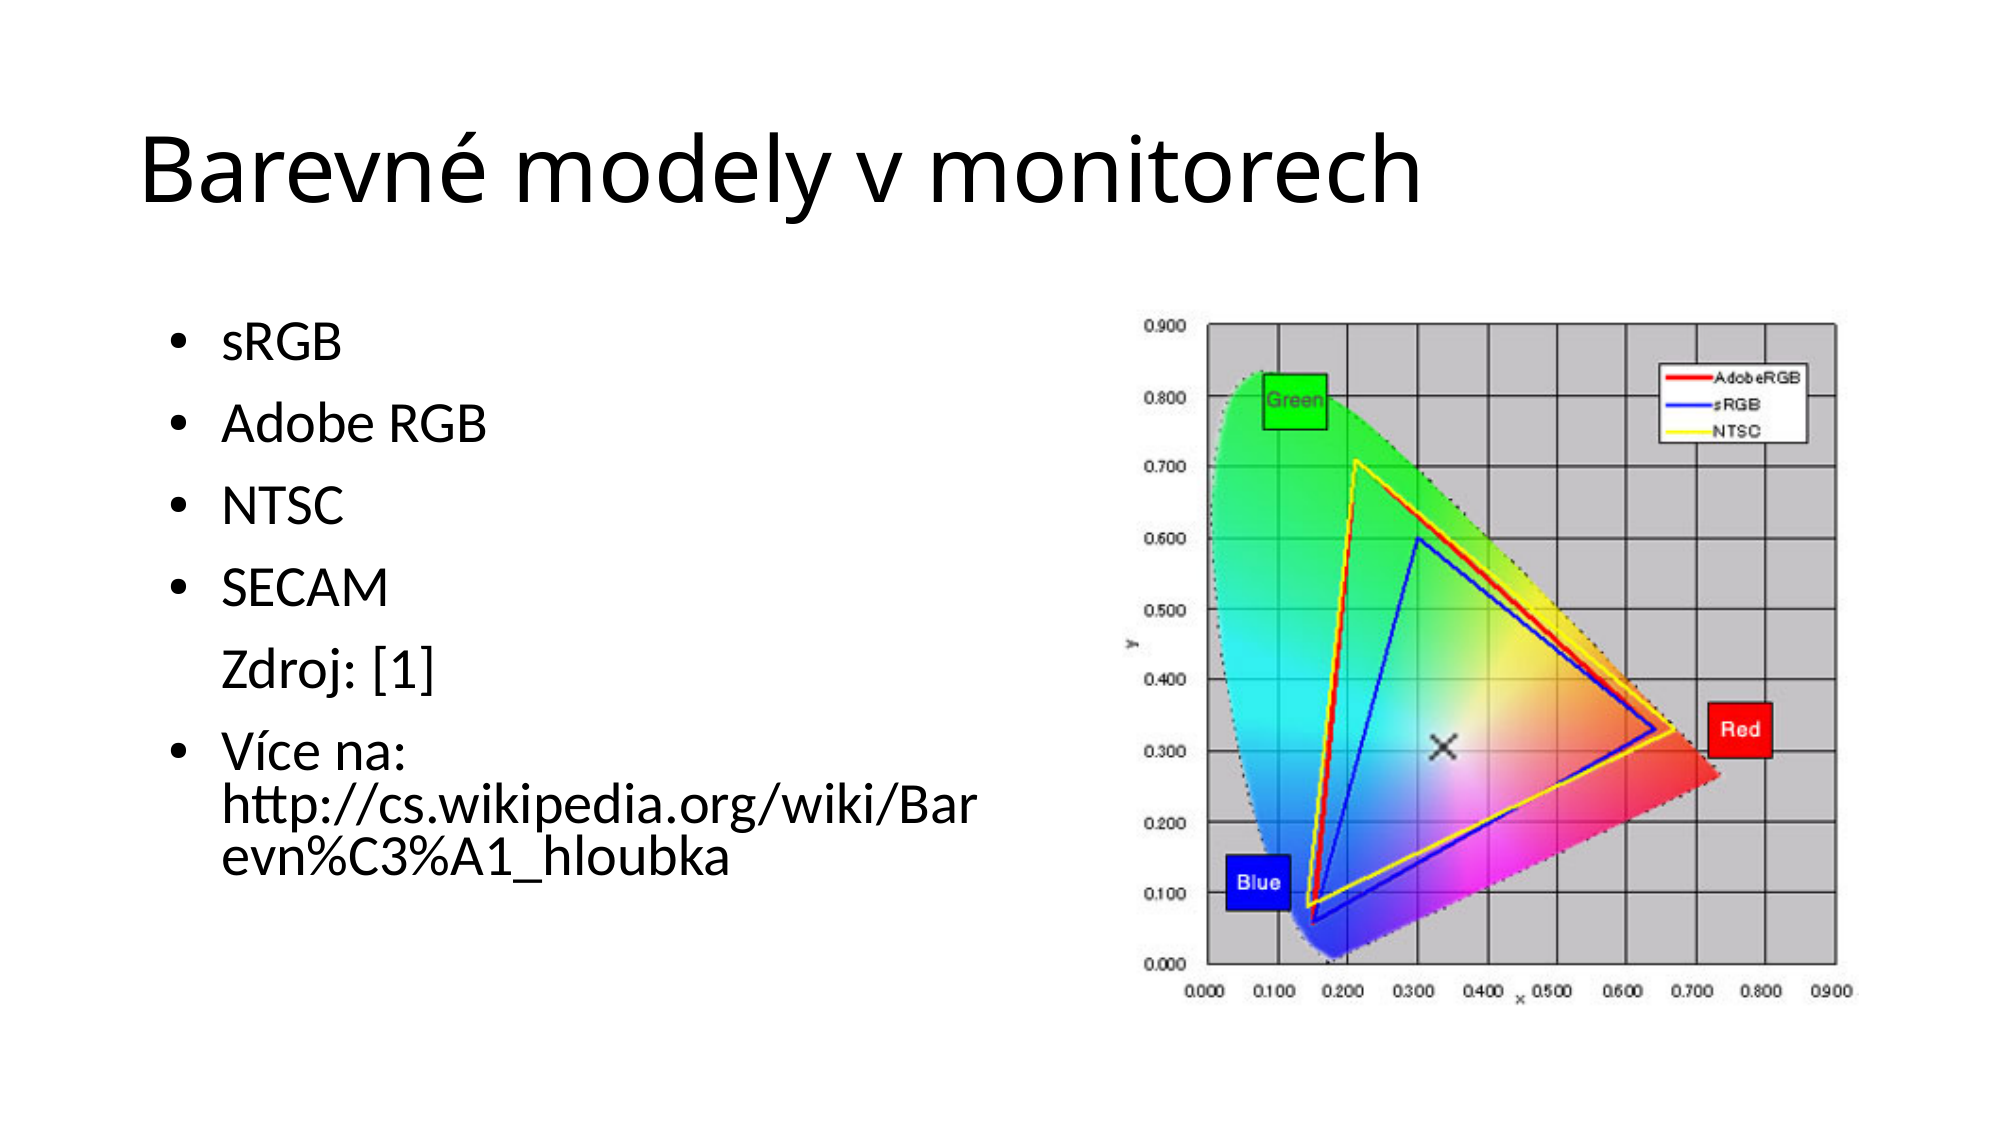

# Barevné modely v monitorech
sRGB
Adobe RGB
NTSC
SECAM
Zdroj: [1]
Více na: http://cs.wikipedia.org/wiki/Barevn%C3%A1_hloubka